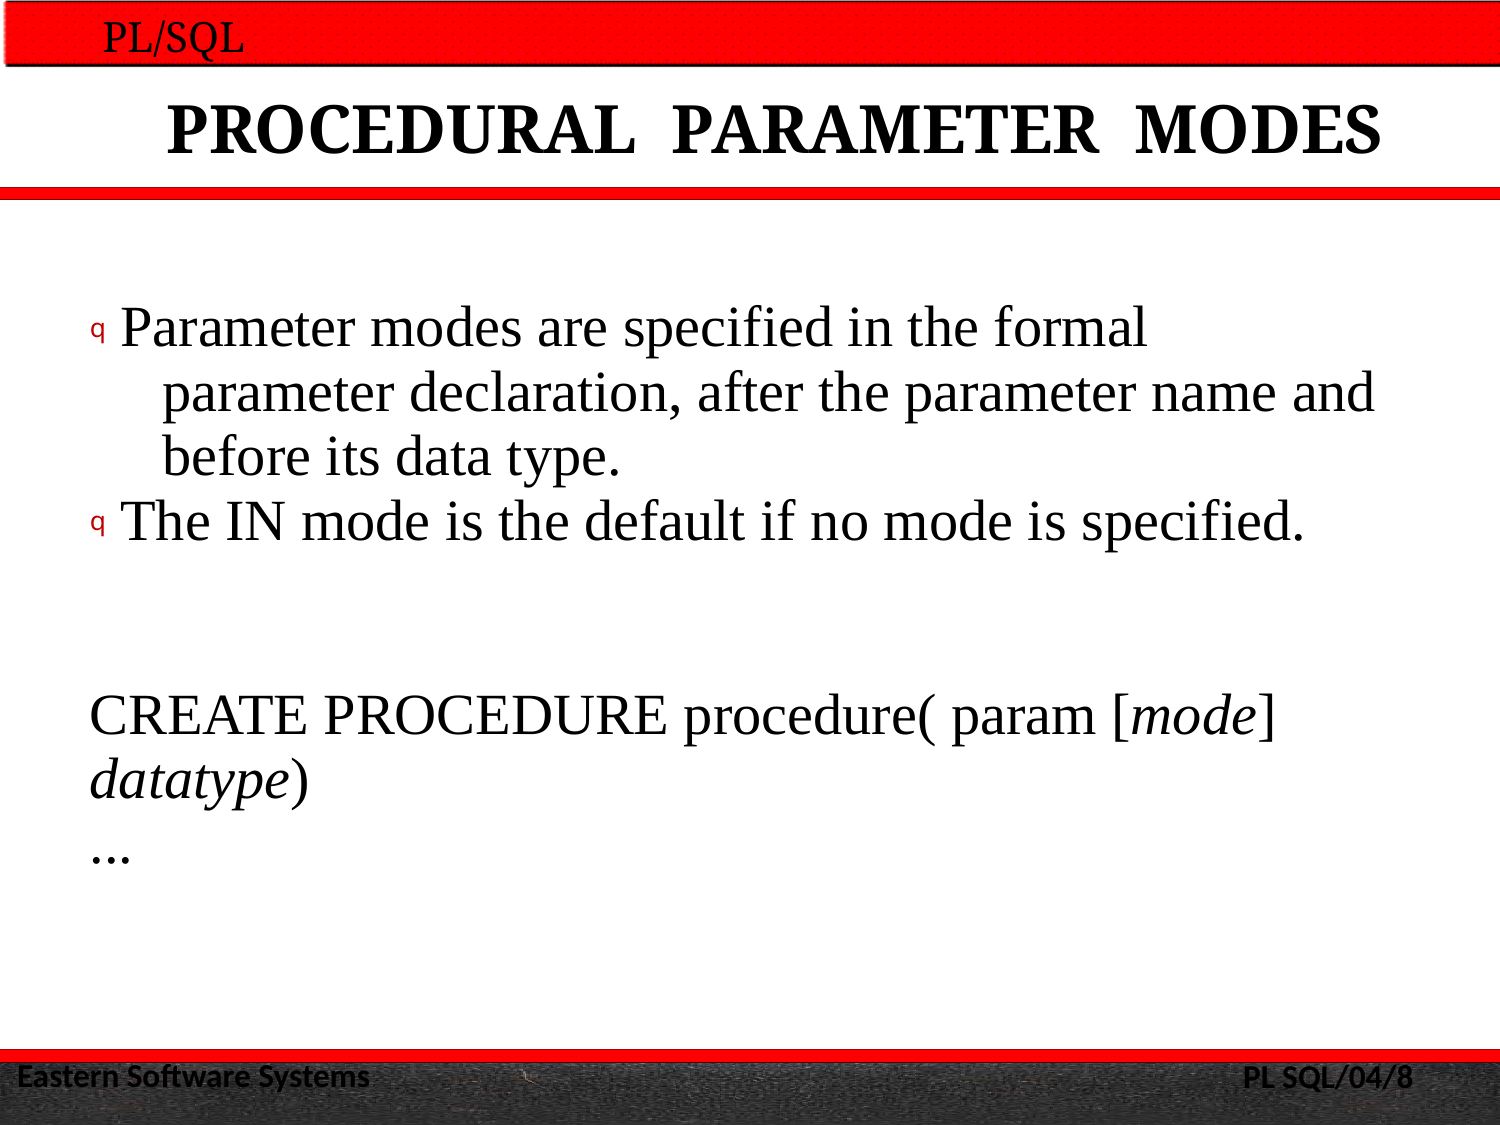

PL/SQL
 PROCEDURAL PARAMETER MODES
 Parameter modes are specified in the formal
 parameter declaration, after the parameter name and
 before its data type.
 The IN mode is the default if no mode is specified.
CREATE PROCEDURE procedure( param [mode] datatype)
...
Eastern Software Systems
				 PL SQL/04/8